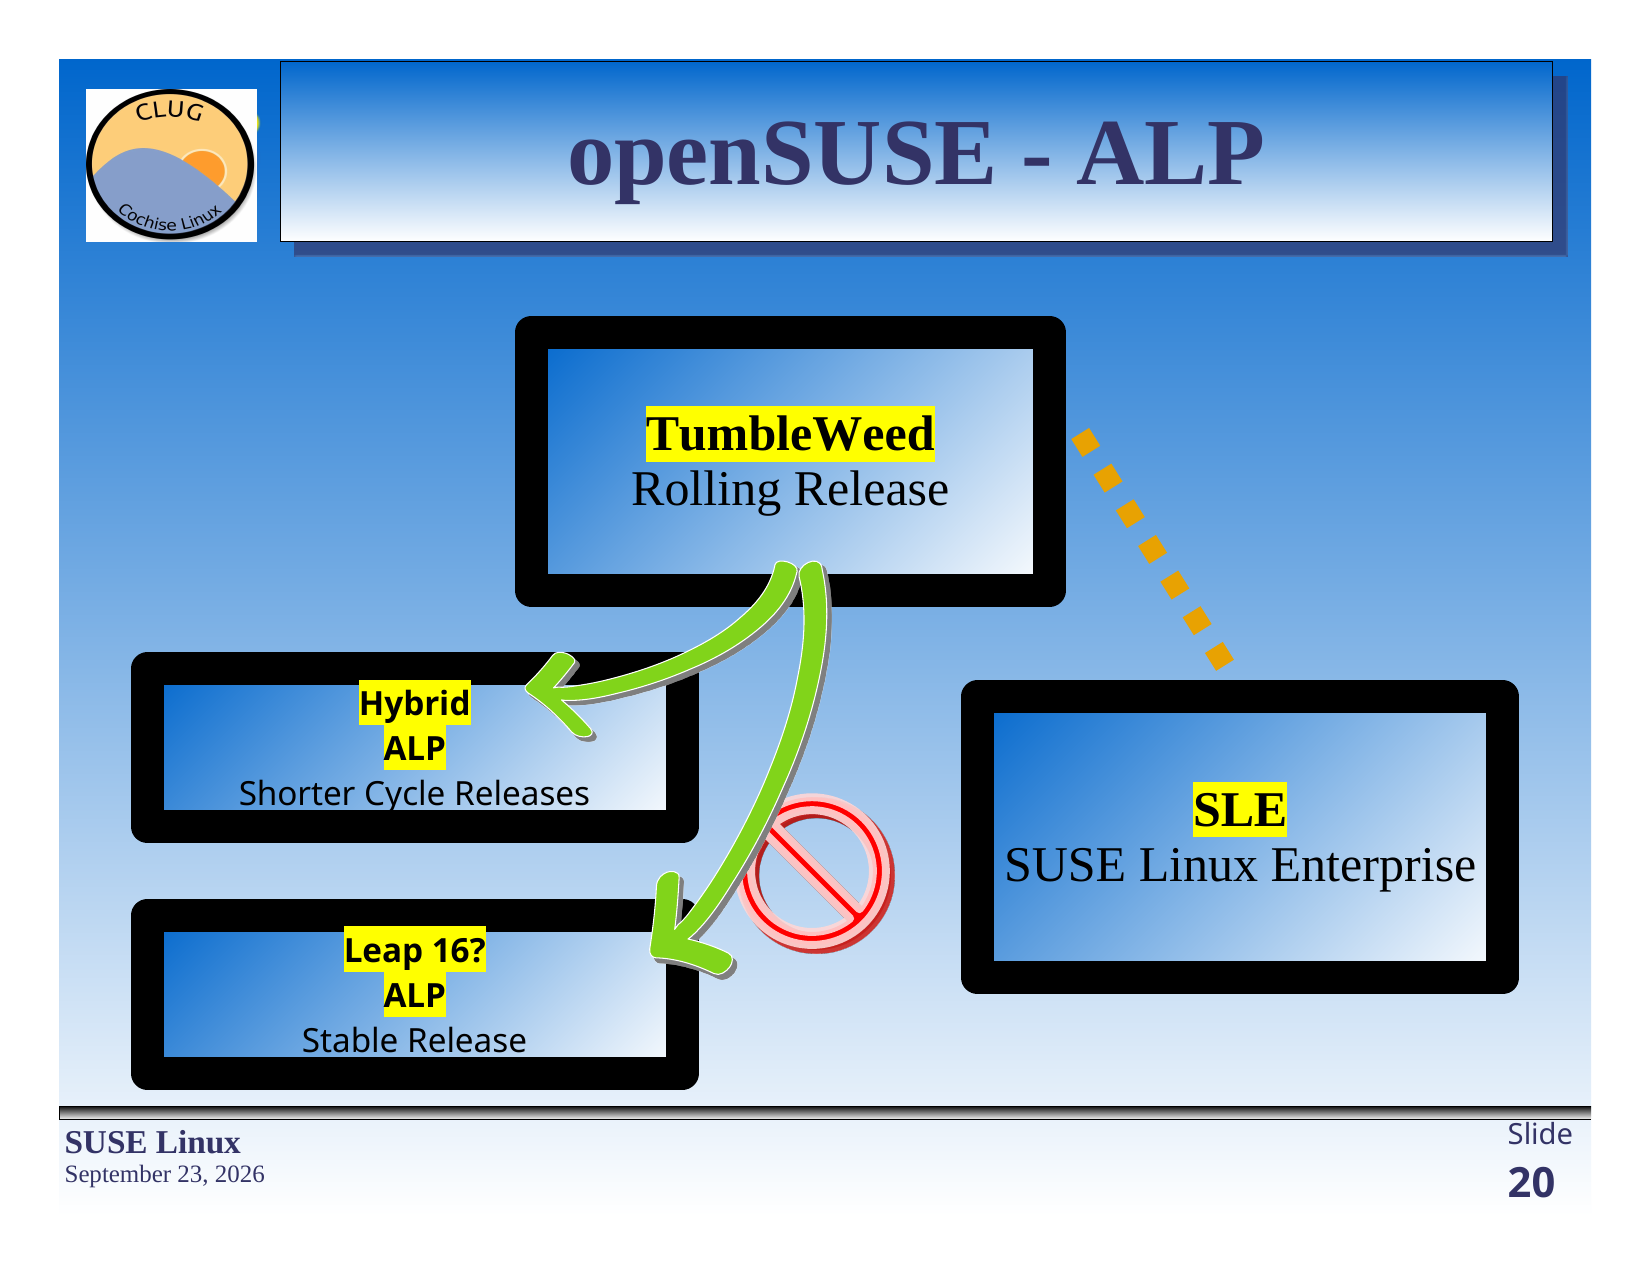

# openSUSE - ALP
TumbleWeed
Rolling Release
Hybrid
ALP
Shorter Cycle Releases
SLE
SUSE Linux Enterprise
Leap 16?
ALP
Stable Release